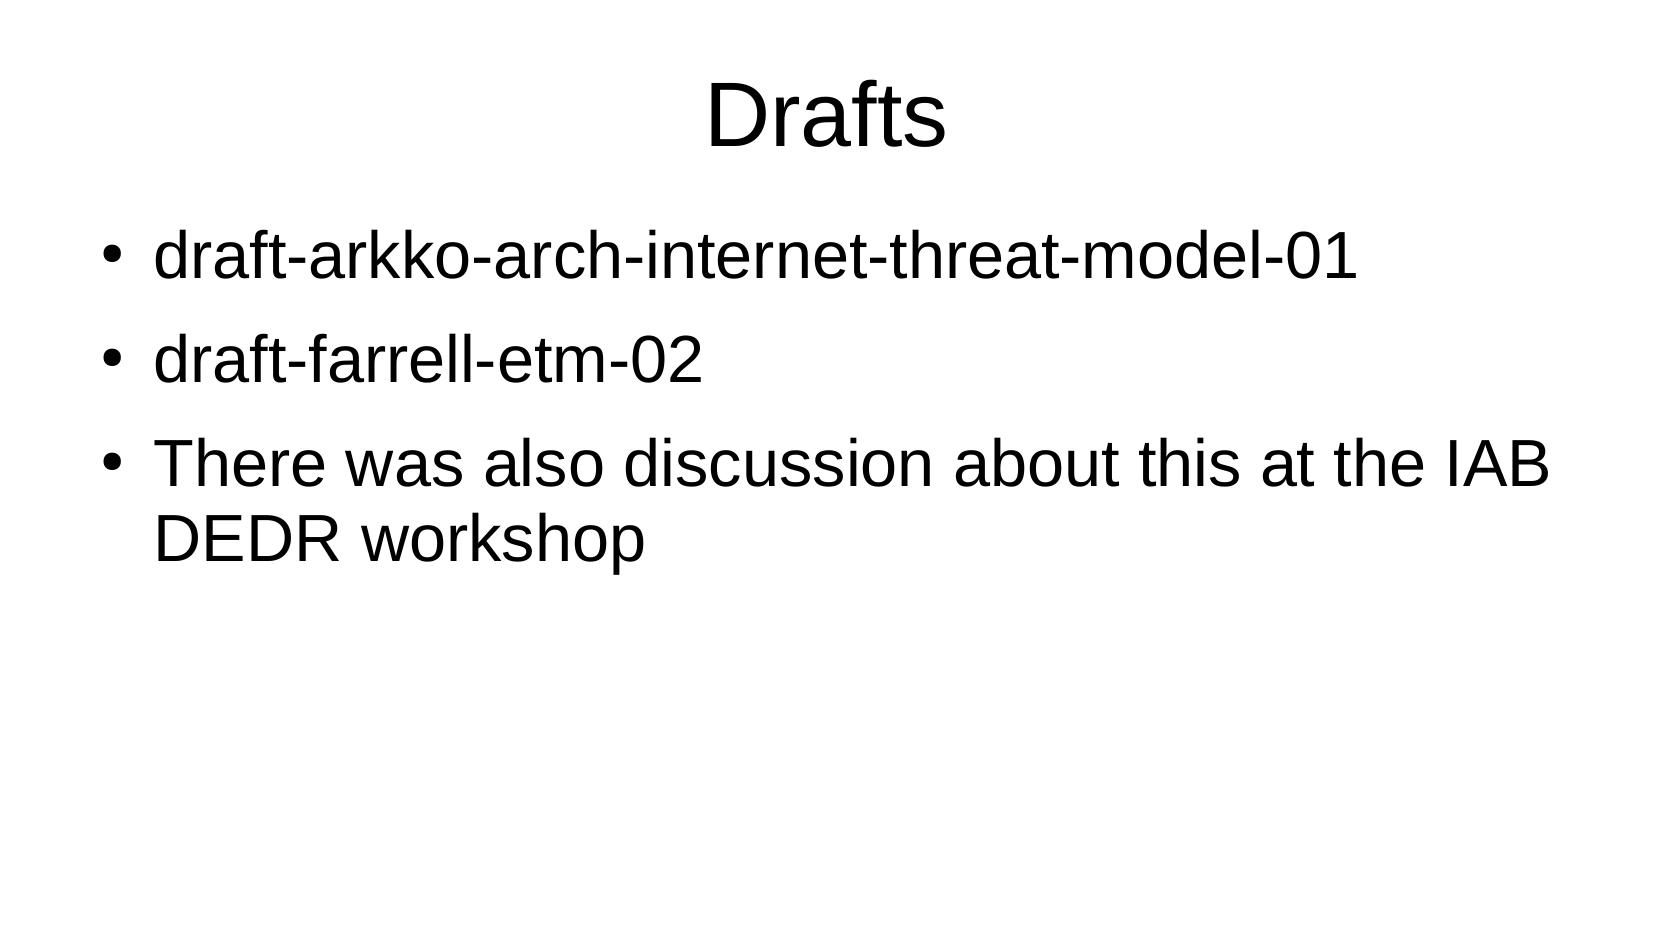

# Drafts
draft-arkko-arch-internet-threat-model-01
draft-farrell-etm-02
There was also discussion about this at the IAB DEDR workshop